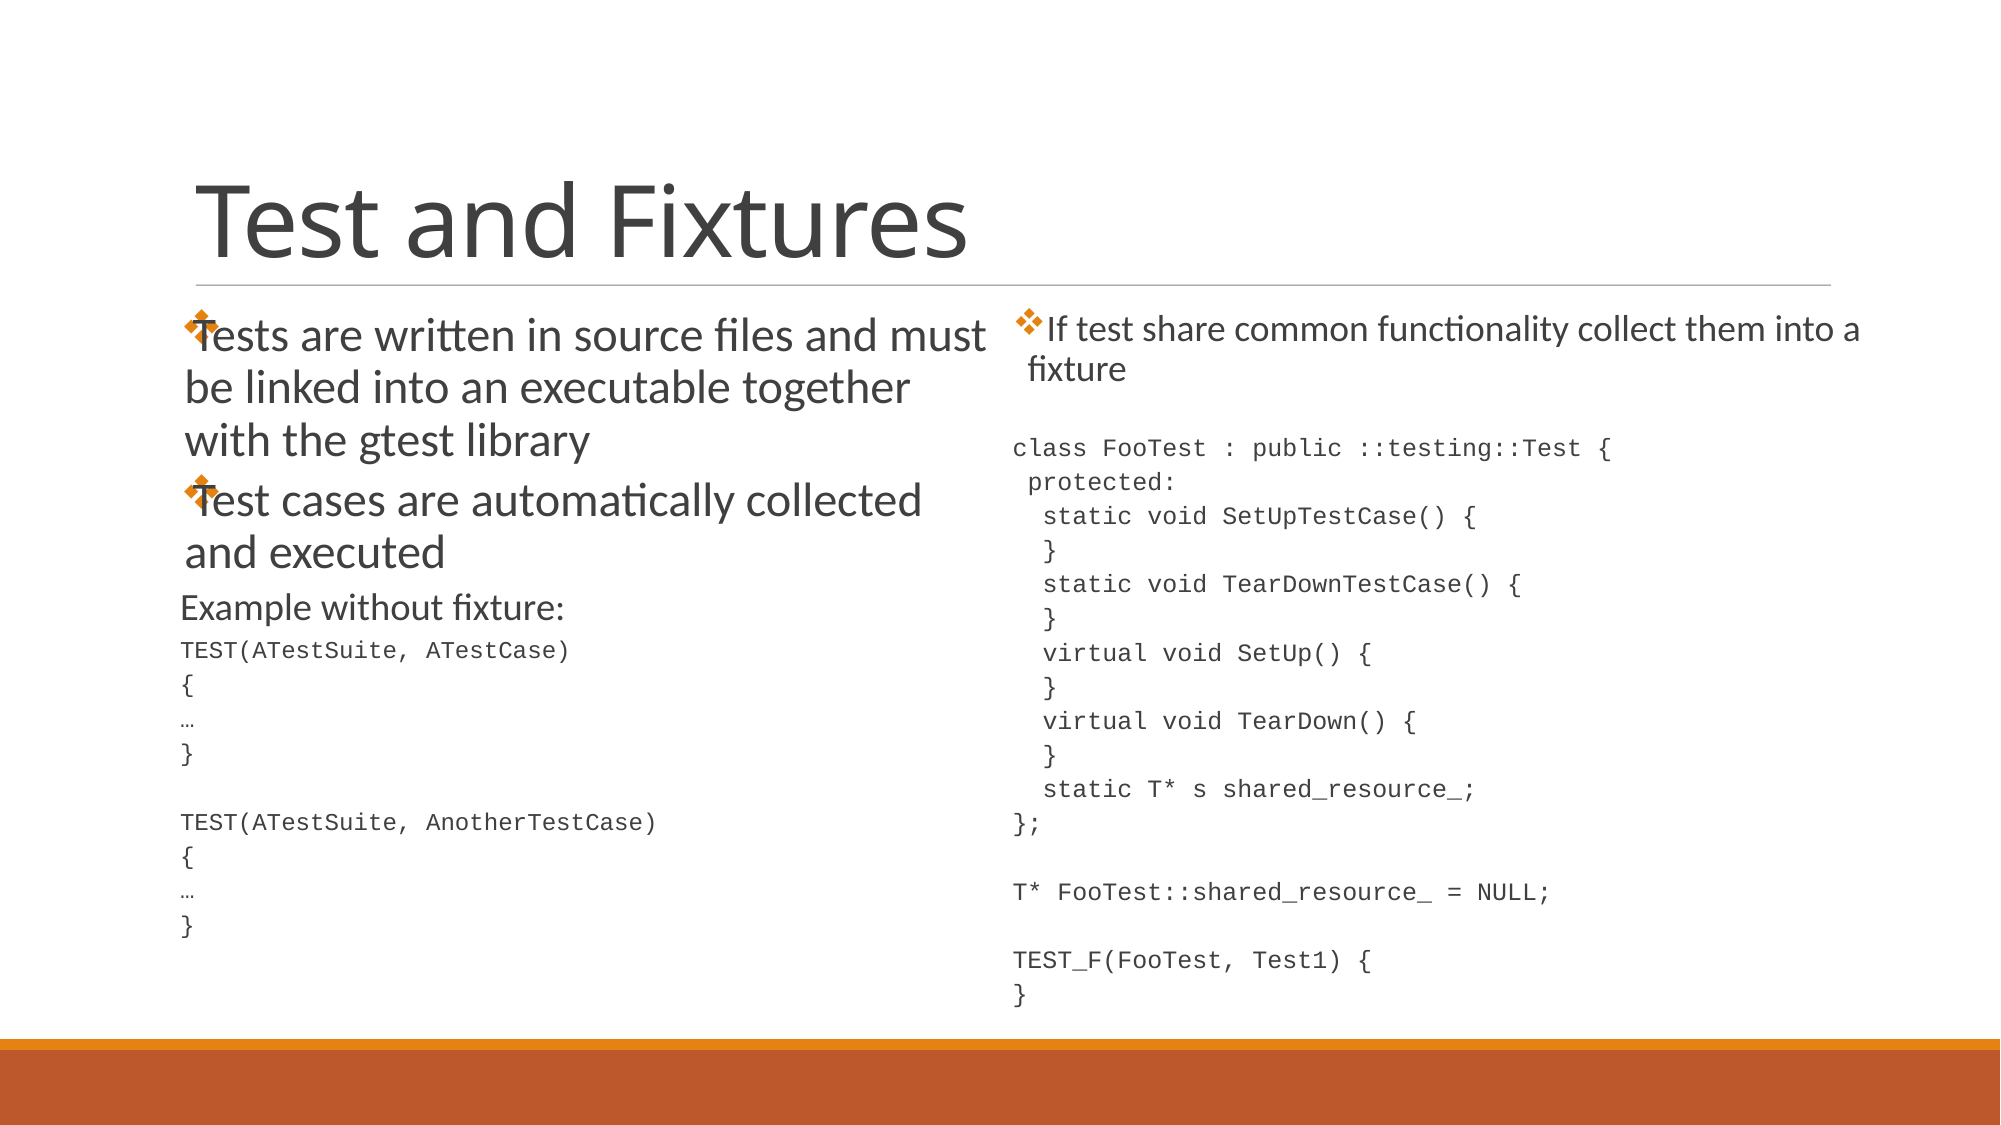

# Test and Fixtures
If test share common functionality collect them into a fixture
class FooTest : public ::testing::Test {
 protected:
 static void SetUpTestCase() {
 }
 static void TearDownTestCase() {
 }
 virtual void SetUp() {
 }
 virtual void TearDown() {
 }
 static T* s shared_resource_;
};
T* FooTest::shared_resource_ = NULL;
TEST_F(FooTest, Test1) {
}
Tests are written in source files and must be linked into an executable together with the gtest library
Test cases are automatically collected and executed
Example without fixture:
TEST(ATestSuite, ATestCase)
{
…
}
TEST(ATestSuite, AnotherTestCase)
{
…
}